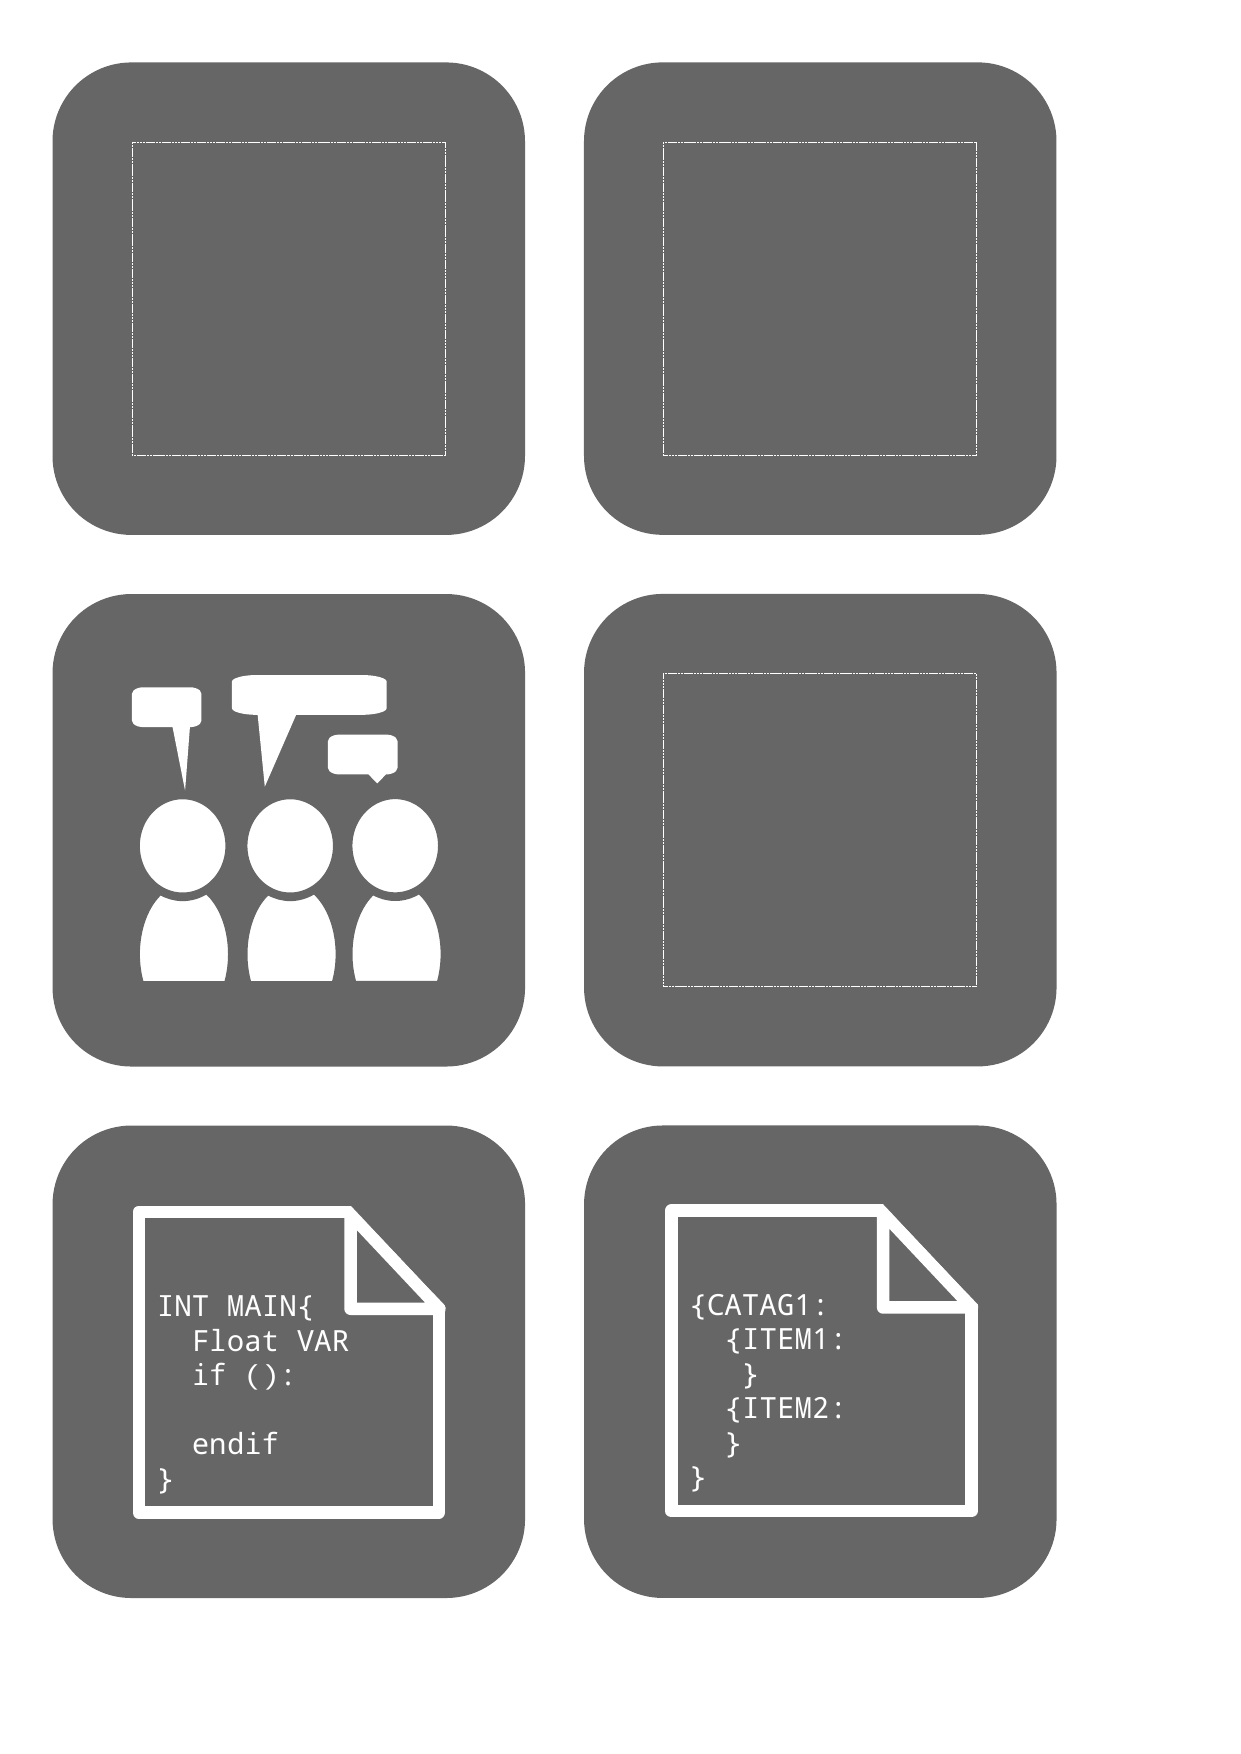

{CATAG1:
 {ITEM1:
 }
 {ITEM2:
 }
}
INT MAIN{
 Float VAR
 if ():
 endif
}